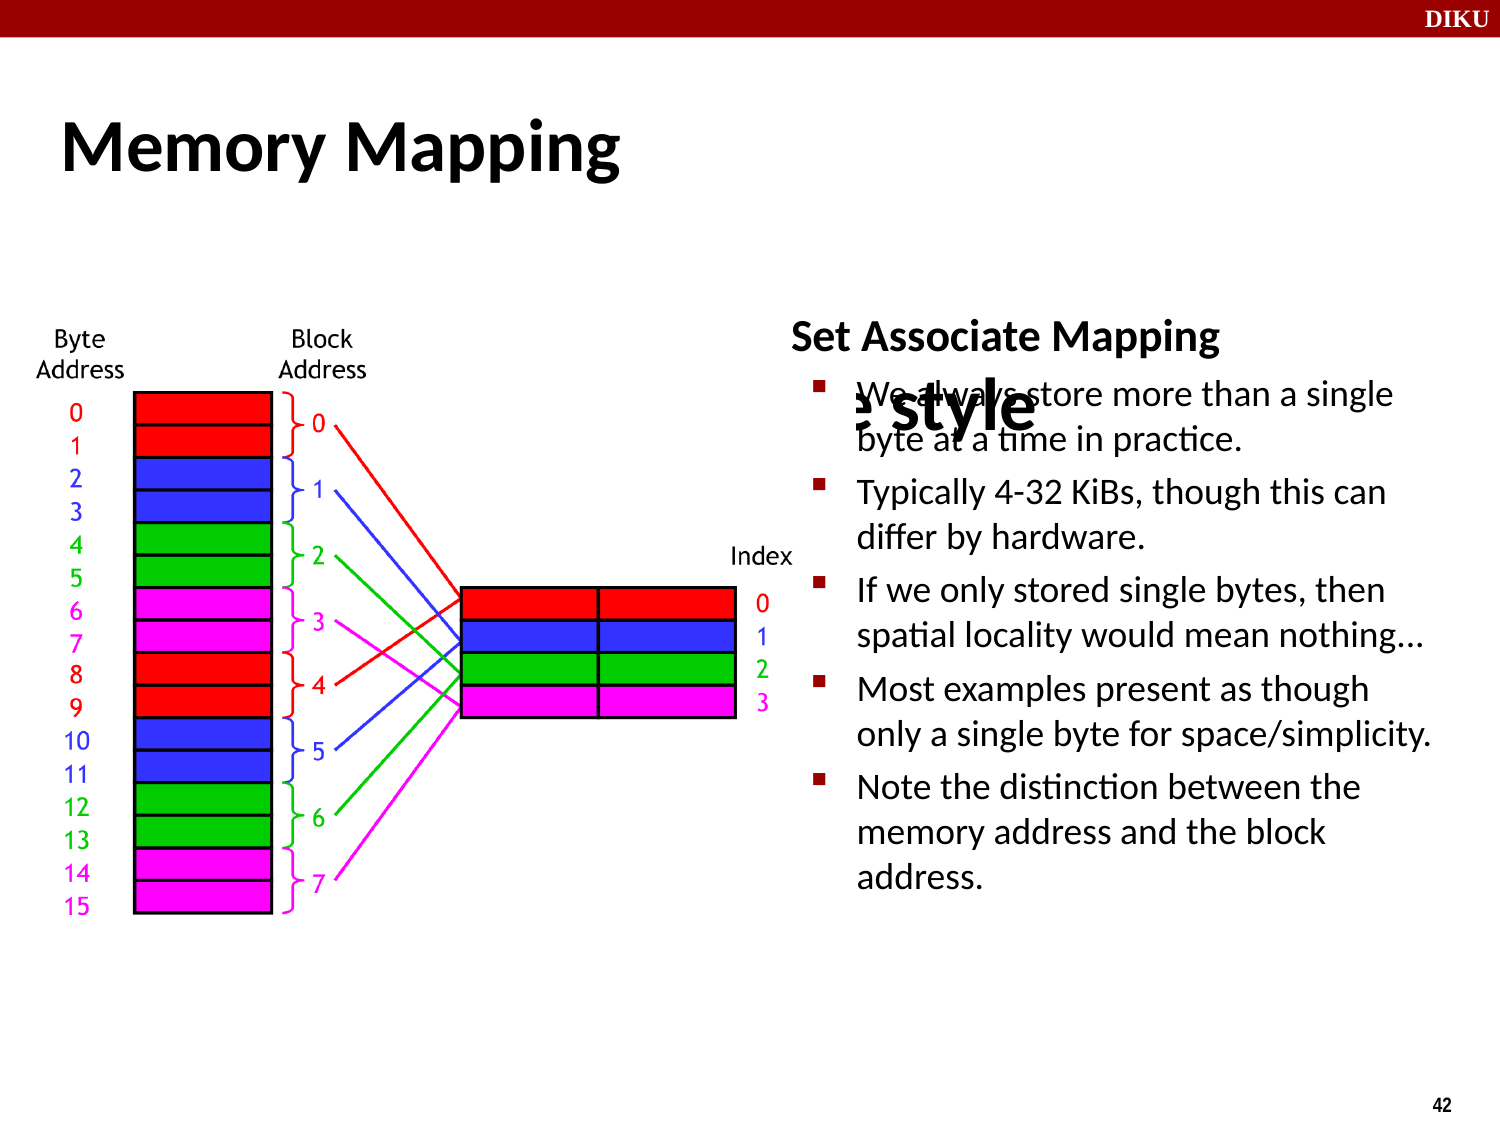

Memory Mapping
Set Associate Mapping
We always store more than a single byte at a time in practice.
Typically 4-32 KiBs, though this can differ by hardware.
If we only stored single bytes, then spatial locality would mean nothing...
Most examples present as though only a single byte for space/simplicity.
Note the distinction between the memory address and the block address.